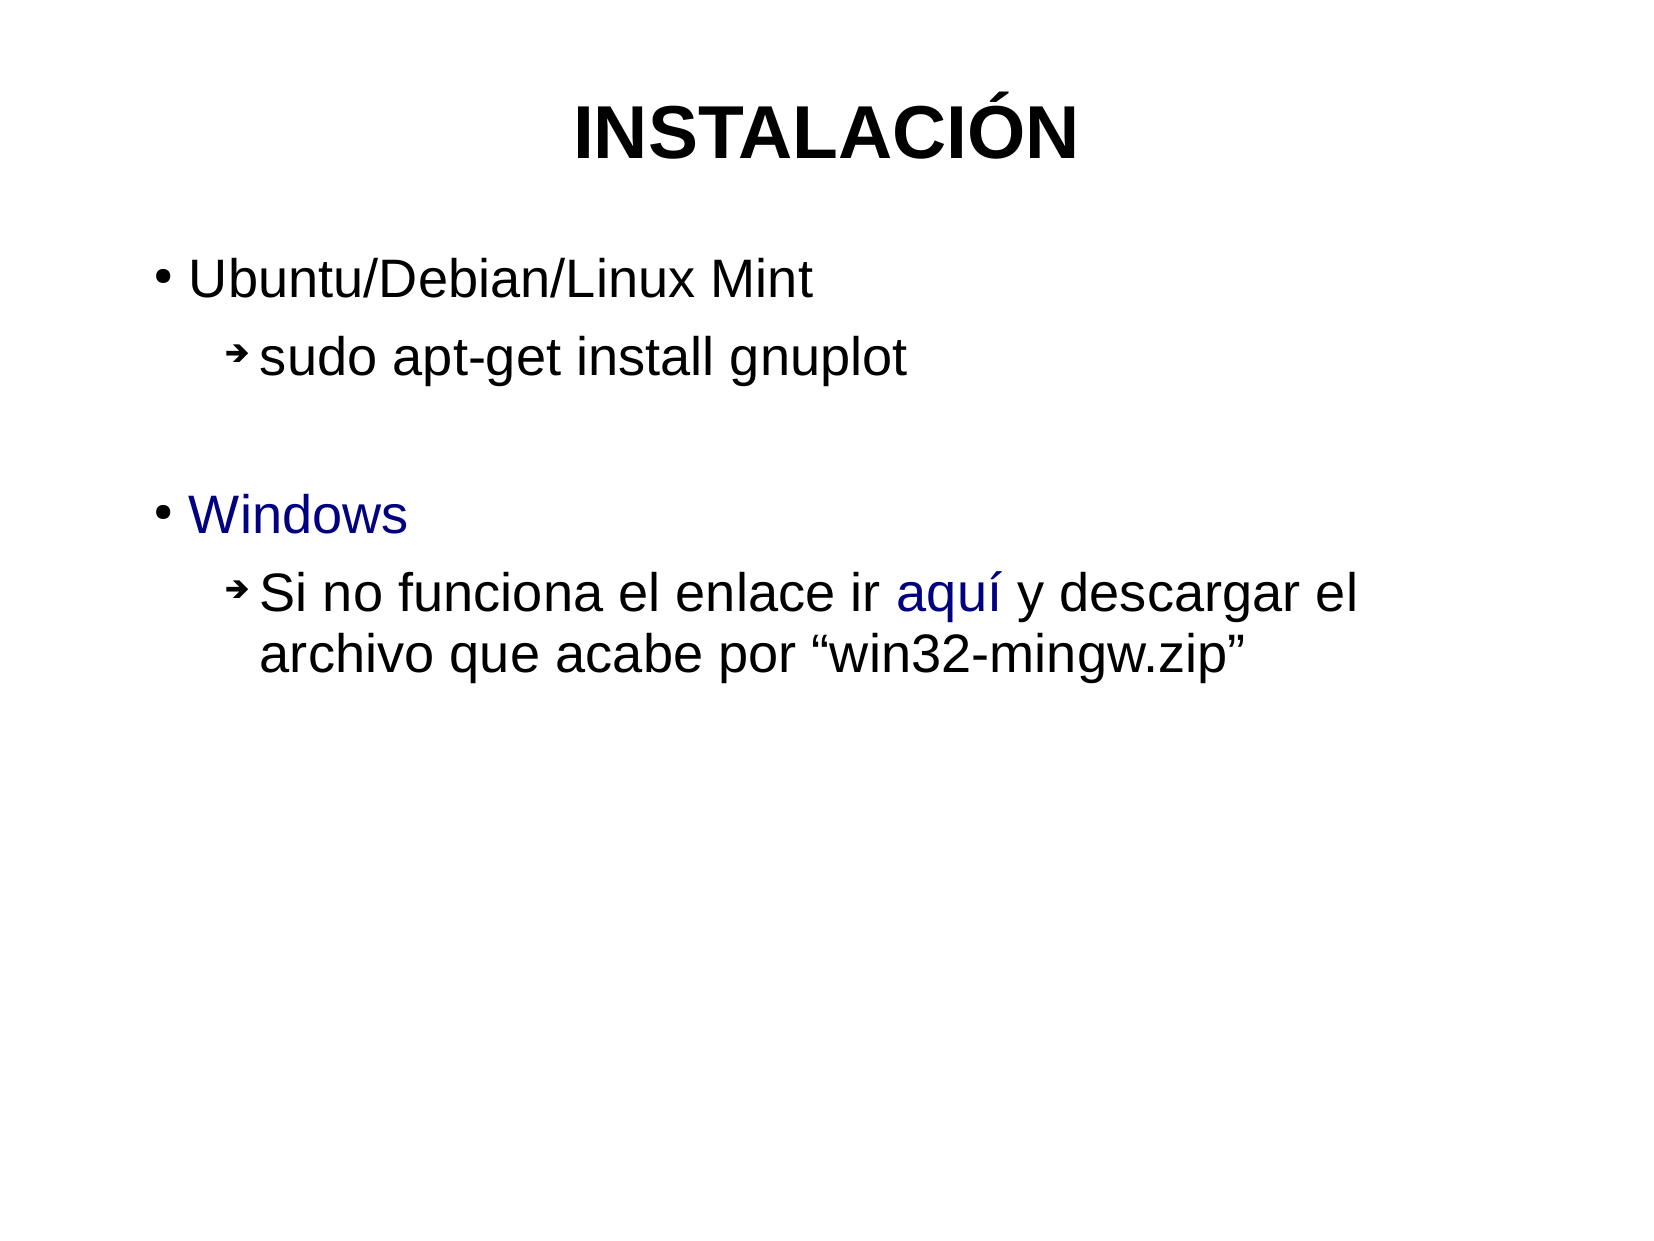

# INSTALACIÓN
Ubuntu/Debian/Linux Mint
sudo apt-get install gnuplot
Windows
Si no funciona el enlace ir aquí y descargar el archivo que acabe por “win32-mingw.zip”